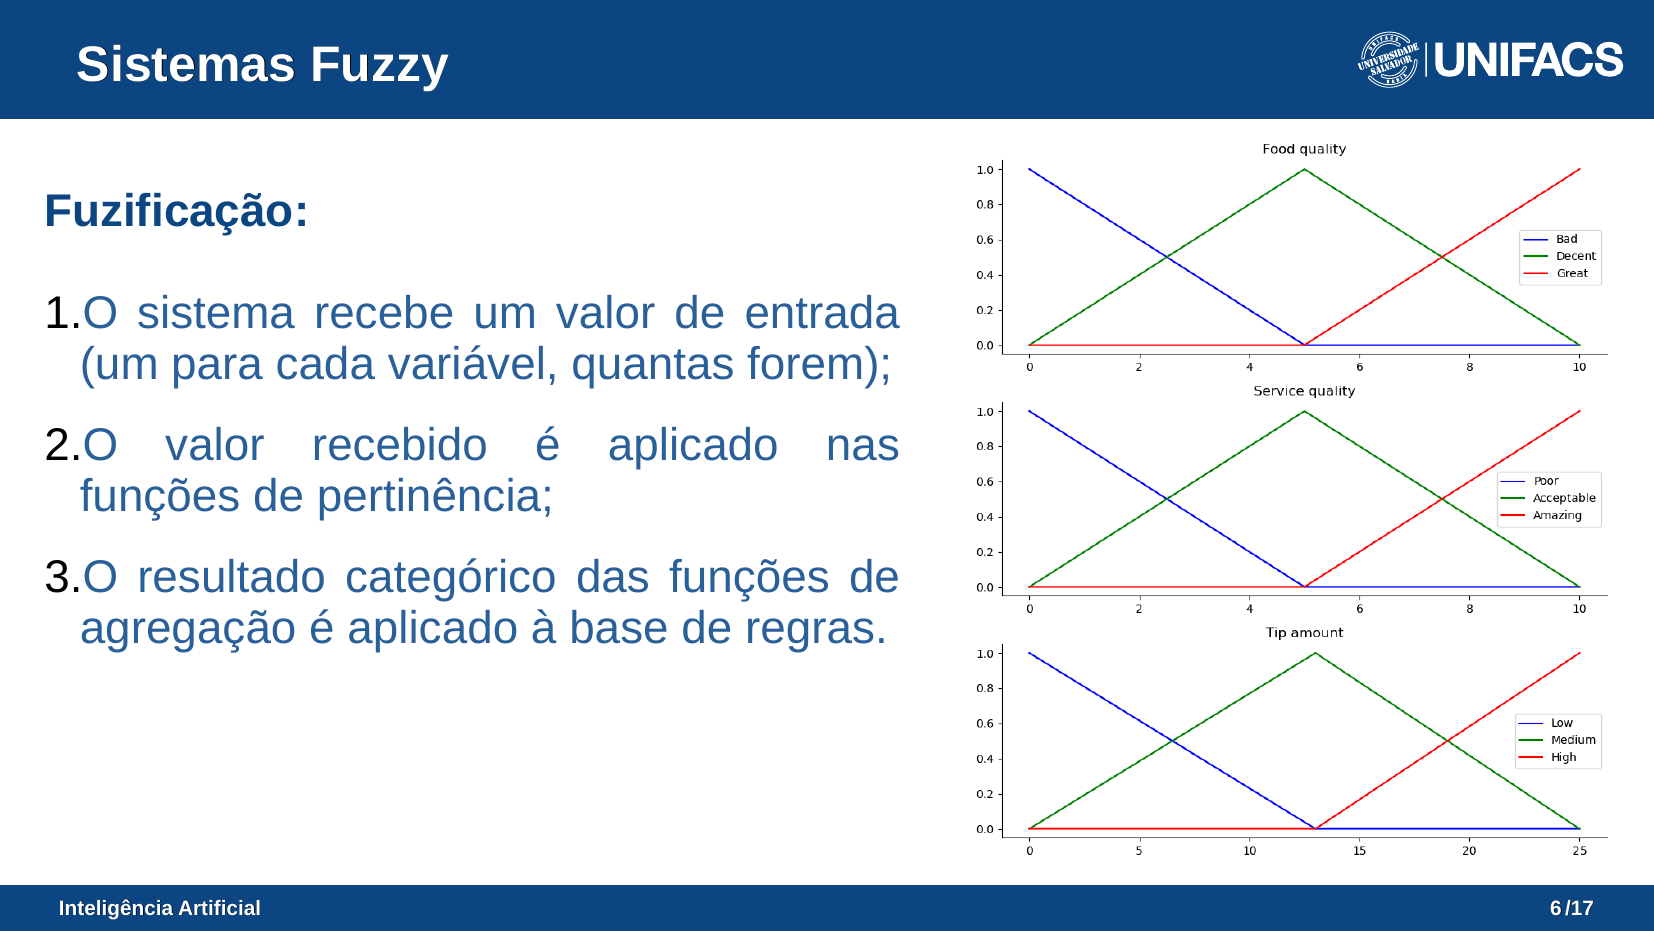

Sistemas Fuzzy
Fuzificação:
O sistema recebe um valor de entrada (um para cada variável, quantas forem);
O valor recebido é aplicado nas funções de pertinência;
O resultado categórico das funções de agregação é aplicado à base de regras.